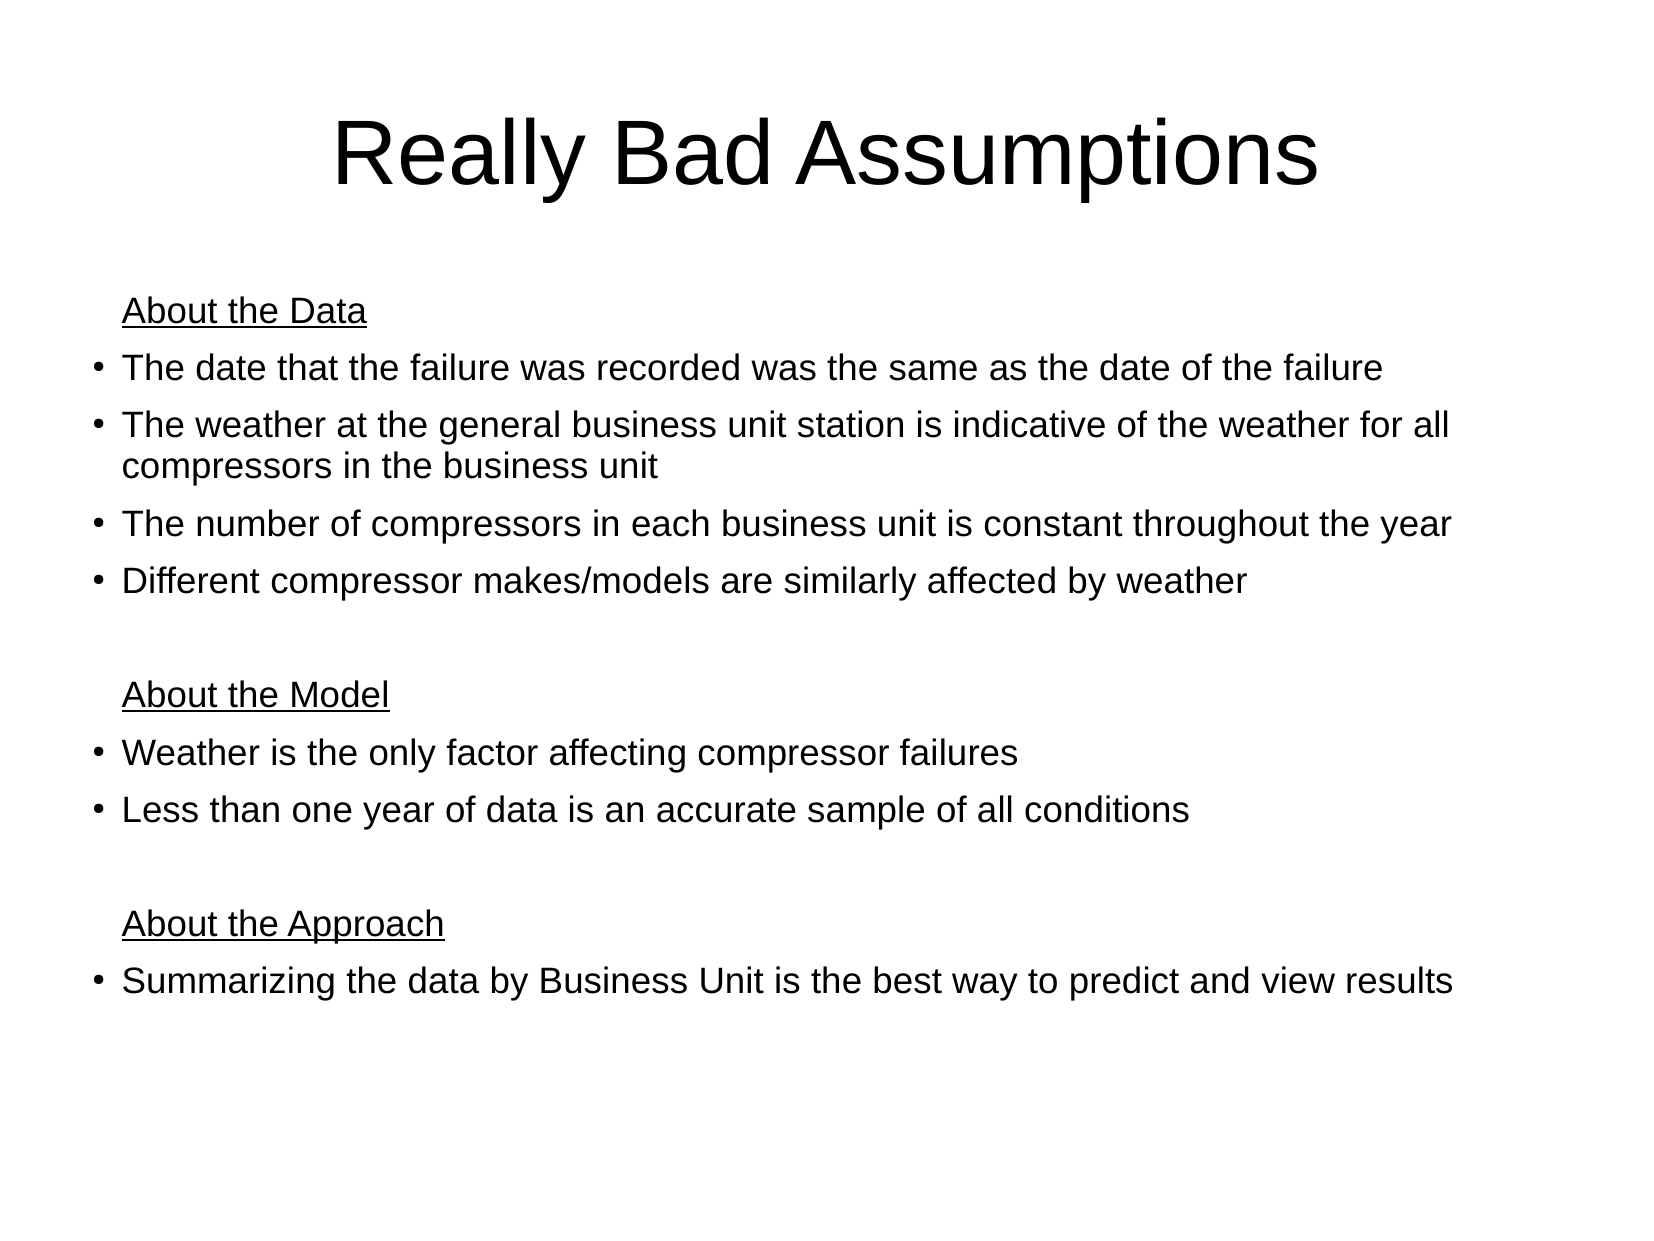

# Really Bad Assumptions
About the Data
The date that the failure was recorded was the same as the date of the failure
The weather at the general business unit station is indicative of the weather for all compressors in the business unit
The number of compressors in each business unit is constant throughout the year
Different compressor makes/models are similarly affected by weather
About the Model
Weather is the only factor affecting compressor failures
Less than one year of data is an accurate sample of all conditions
About the Approach
Summarizing the data by Business Unit is the best way to predict and view results